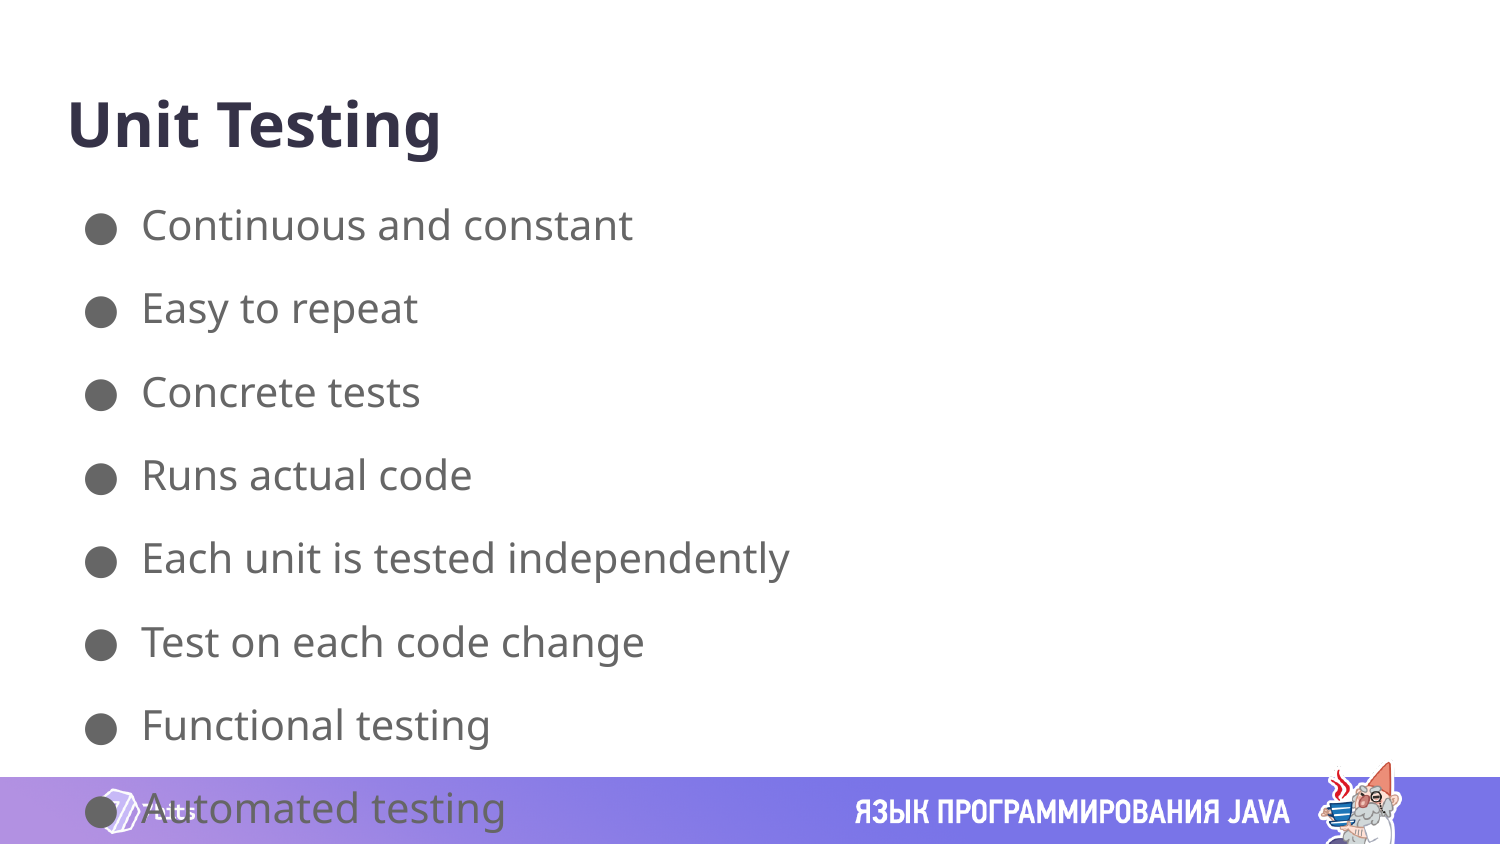

# Unit Testing
Continuous and constant
Easy to repeat
Concrete tests
Runs actual code
Each unit is tested independently
Test on each code change
Functional testing
Automated testing
Allowed to know the unit internals
Testing each method